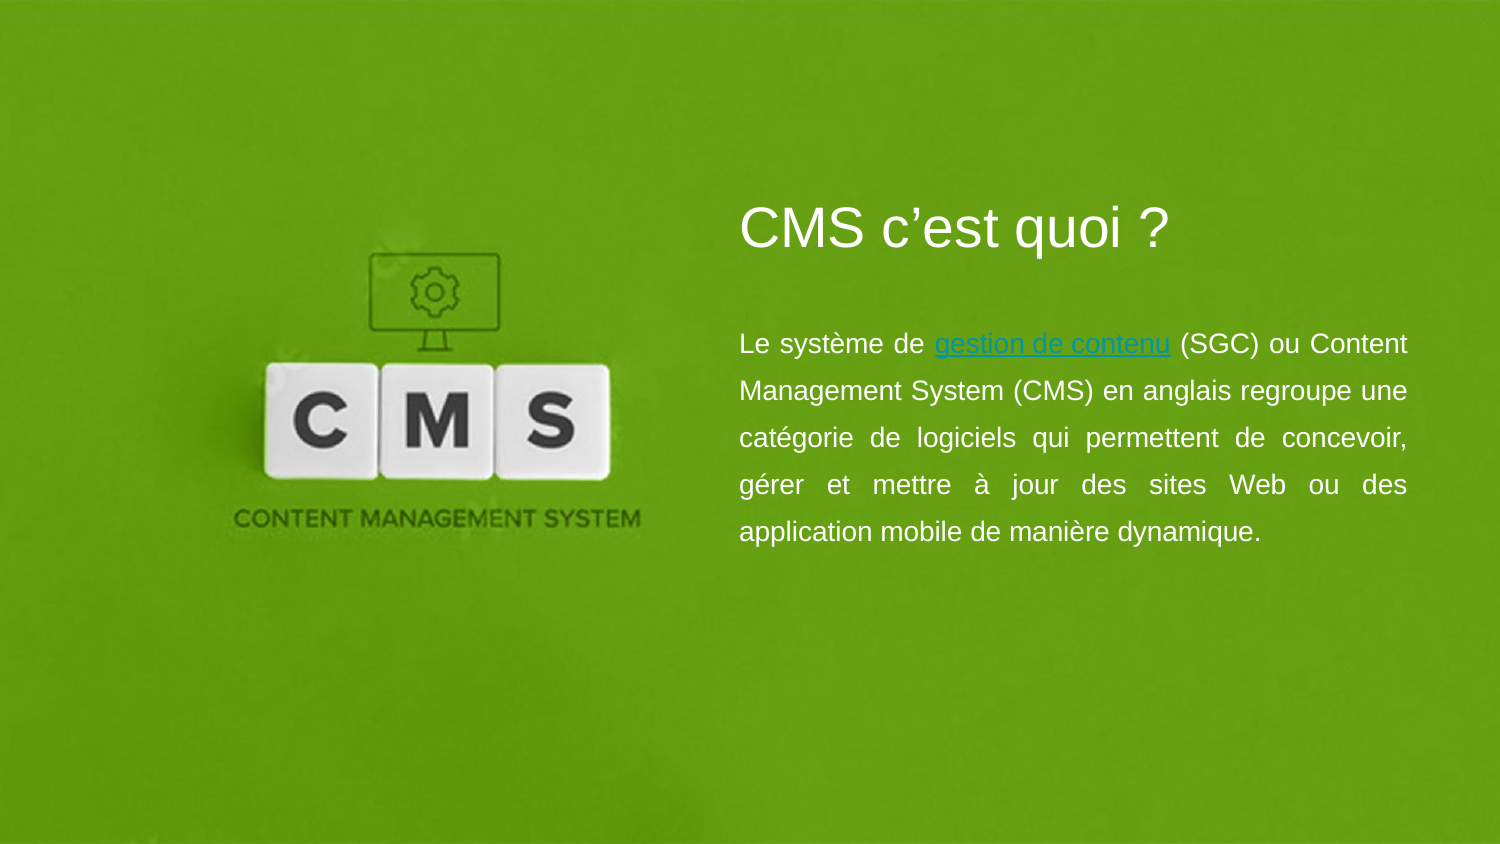

# CMS c’est quoi ?
Le système de gestion de contenu (SGC) ou Content Management System (CMS) en anglais regroupe une catégorie de logiciels qui permettent de concevoir, gérer et mettre à jour des sites Web ou des application mobile de manière dynamique.